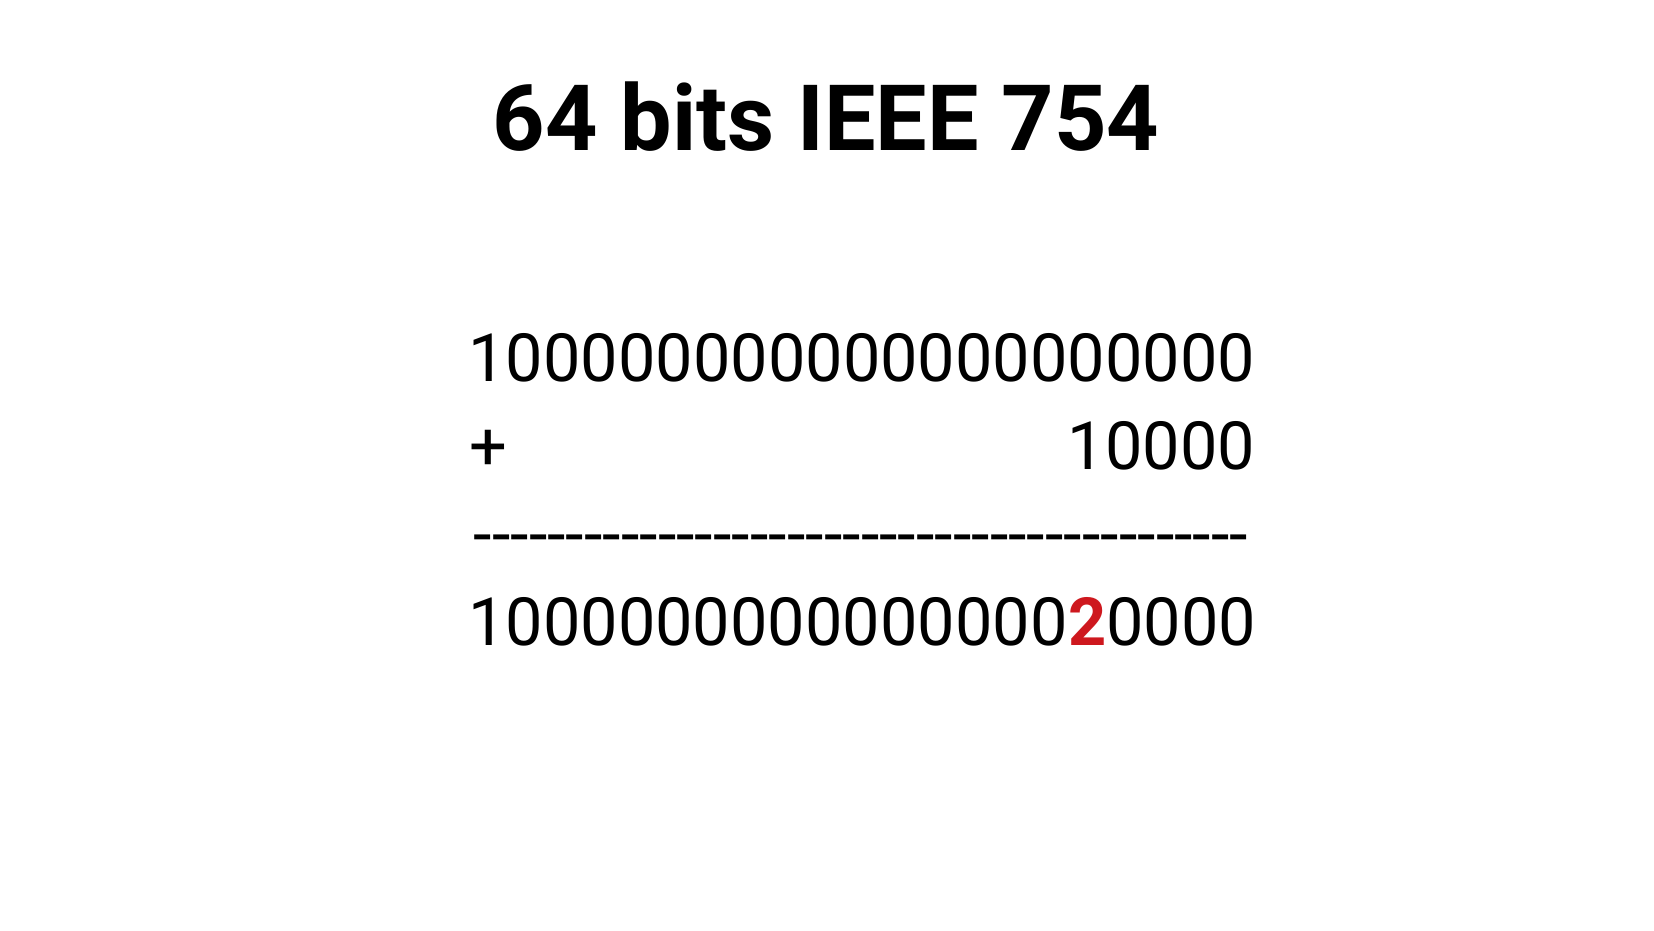

# 64 bits IEEE 754
100000000000000000000
+ 10000
------------------------------------------
100000000000000020000